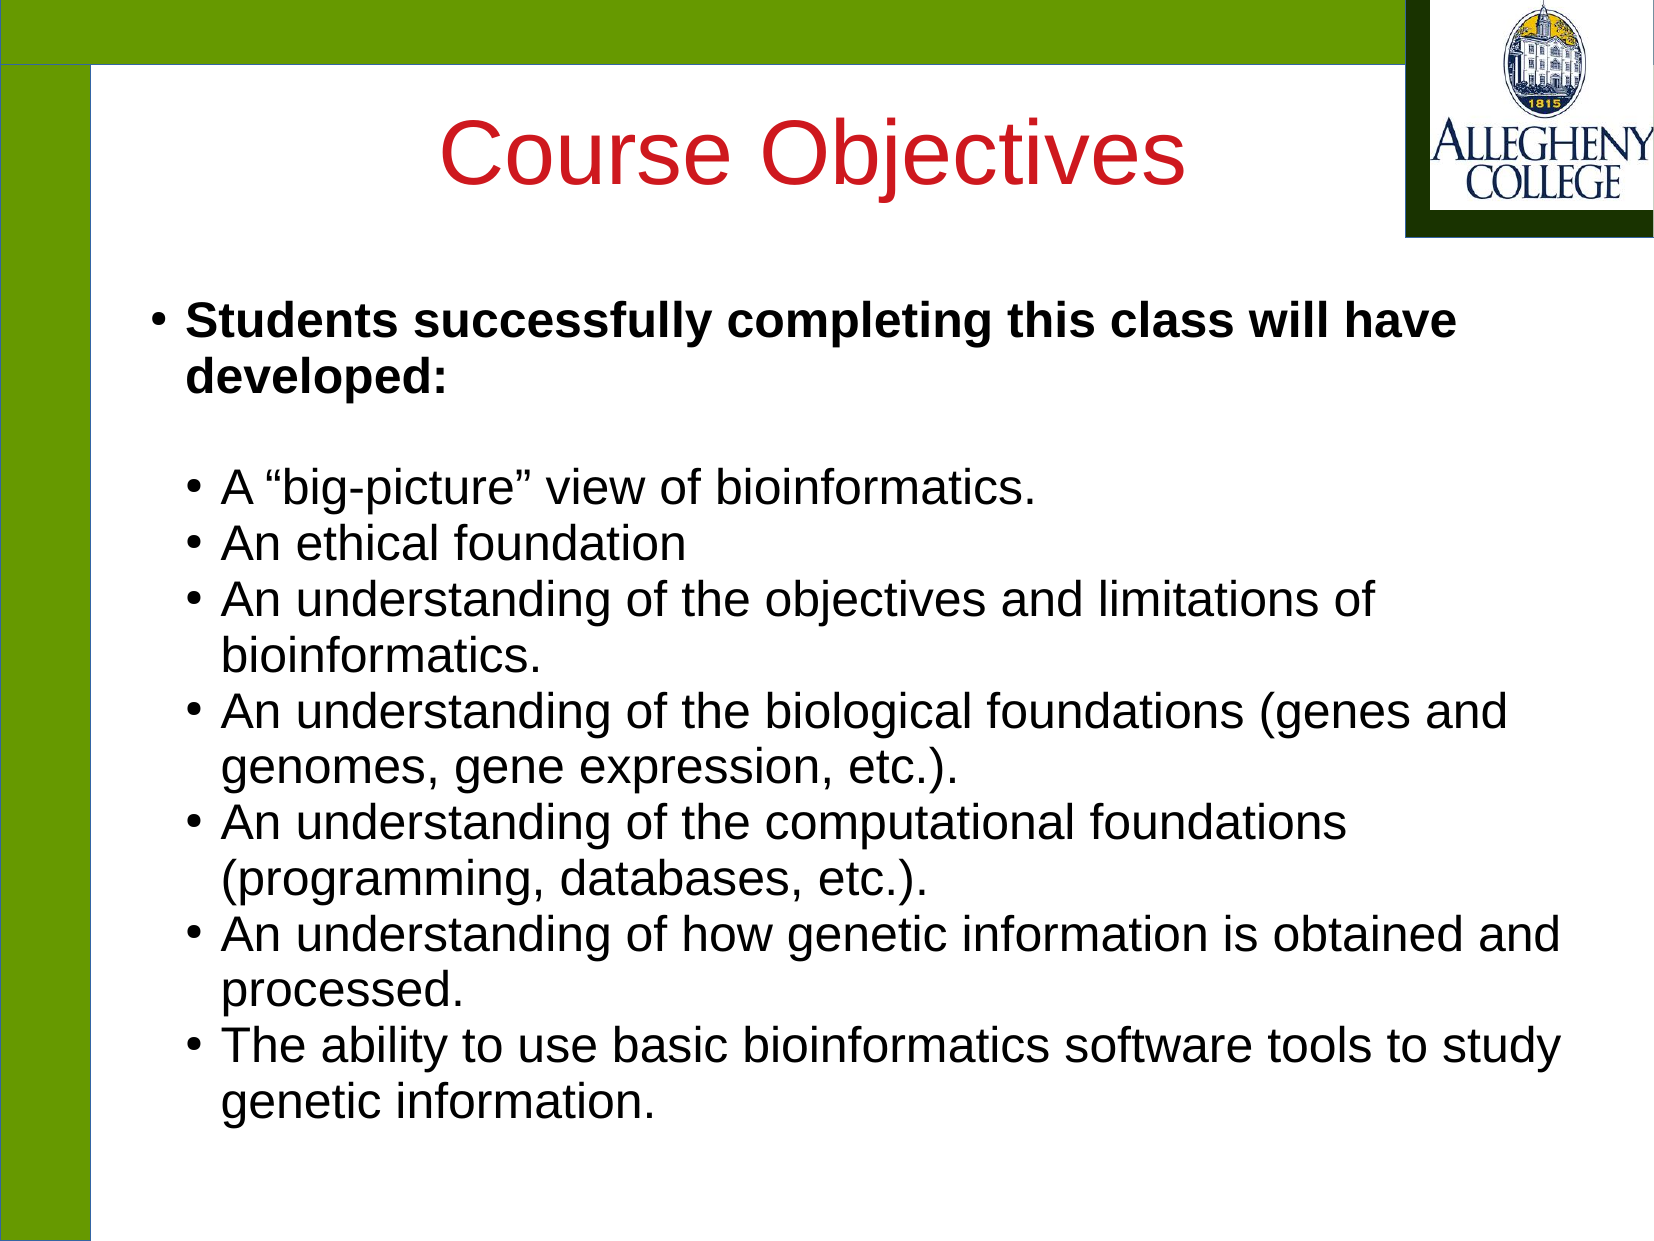

# Course Objectives
Students successfully completing this class will have developed:
A “big-picture” view of bioinformatics.
An ethical foundation
An understanding of the objectives and limitations of bioinformatics.
An understanding of the biological foundations (genes and genomes, gene expression, etc.).
An understanding of the computational foundations (programming, databases, etc.).
An understanding of how genetic information is obtained and processed.
The ability to use basic bioinformatics software tools to study genetic information.